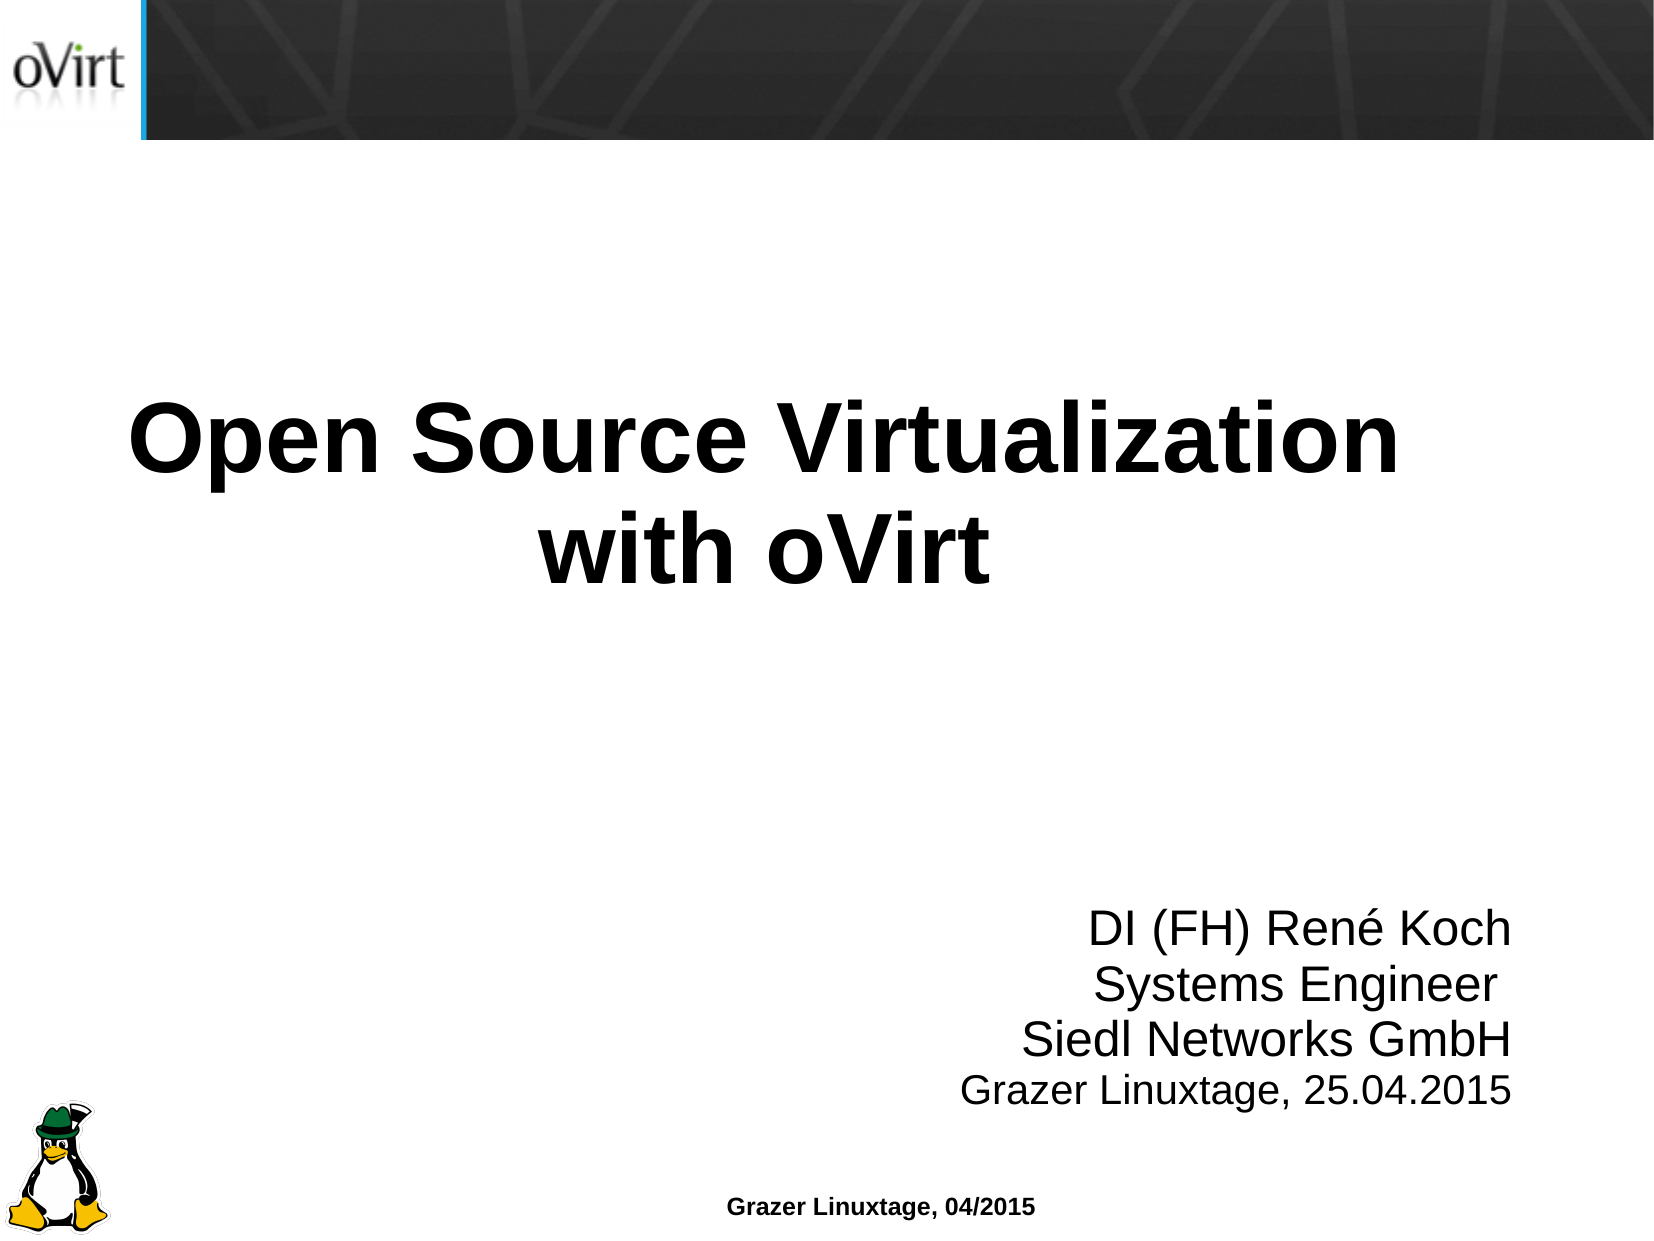

Open Source Virtualization with oVirt
DI (FH) René Koch
Systems Engineer
Siedl Networks GmbH
Grazer Linuxtage, 25.04.2015